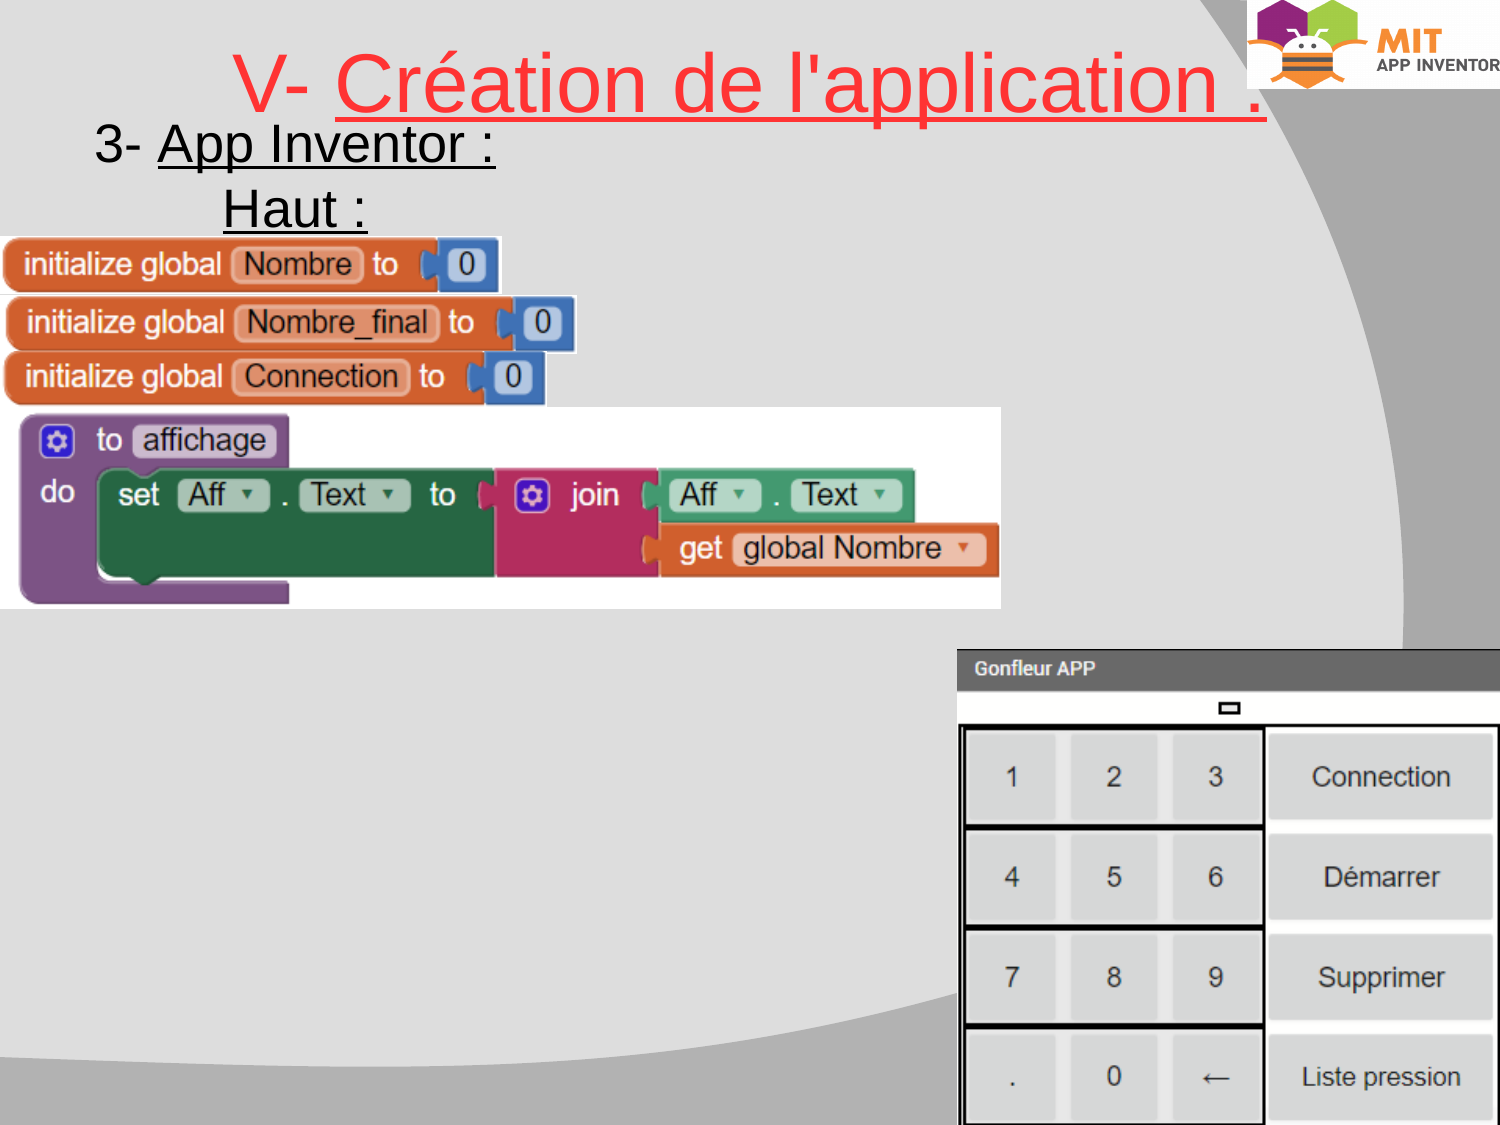

V- Création de l'application :
3- App Inventor : Haut :